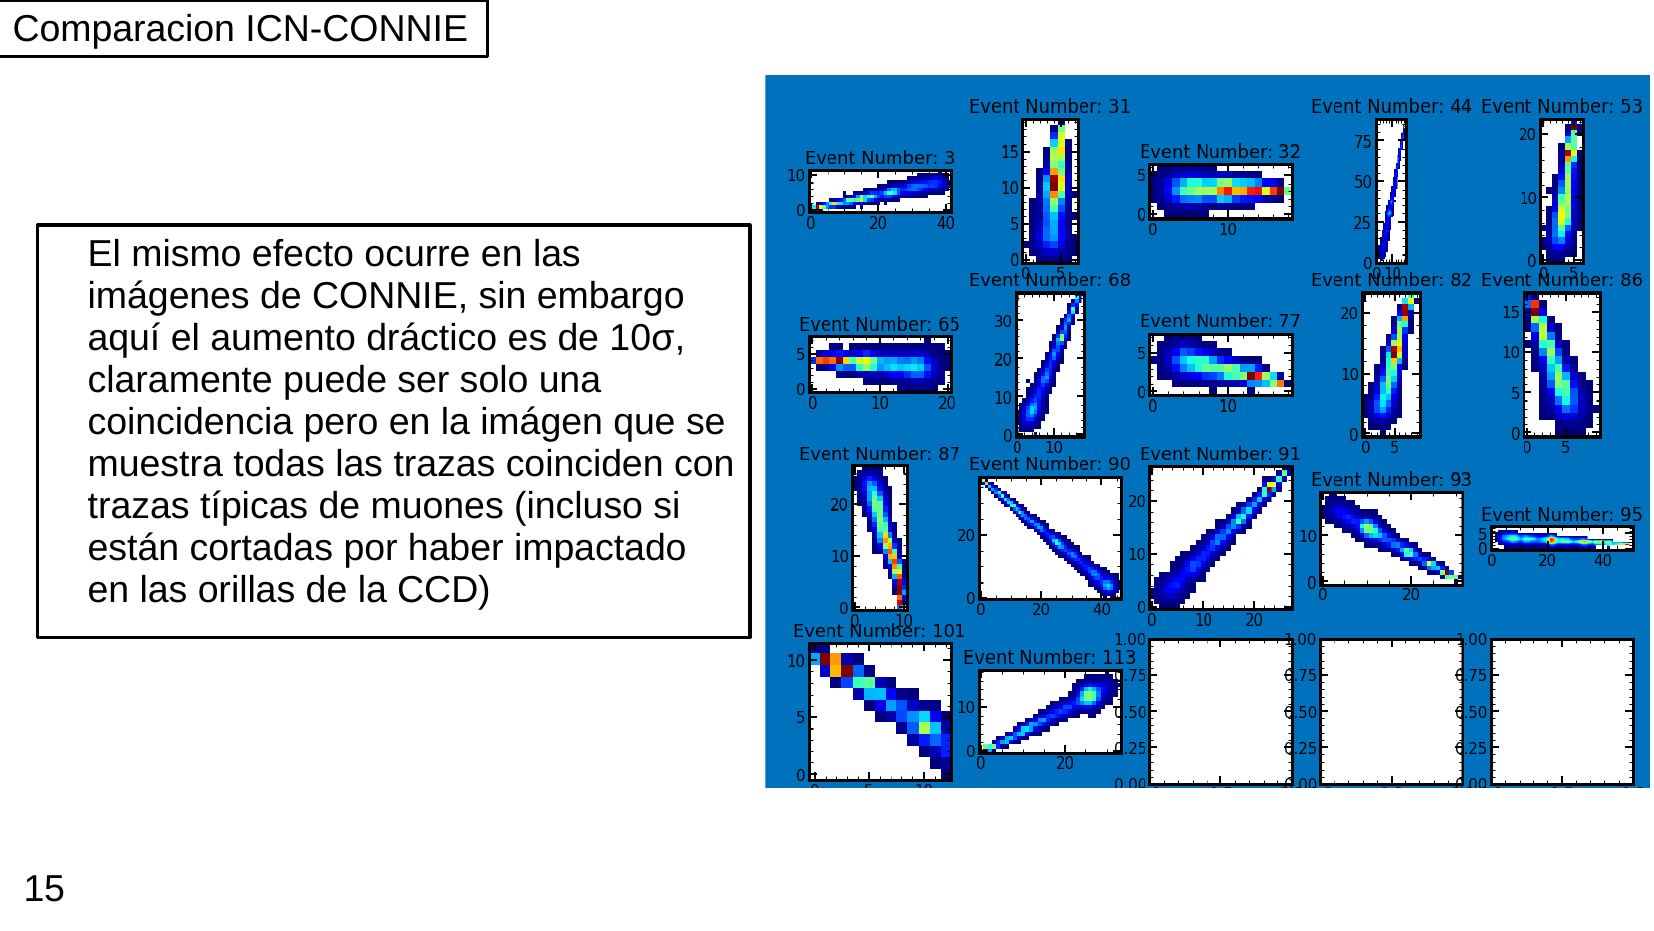

Comparacion ICN-CONNIE
El mismo efecto ocurre en las imágenes de CONNIE, sin embargo aquí el aumento dráctico es de 10σ, claramente puede ser solo una coincidencia pero en la imágen que se muestra todas las trazas coinciden con trazas típicas de muones (incluso si están cortadas por haber impactado en las orillas de la CCD)